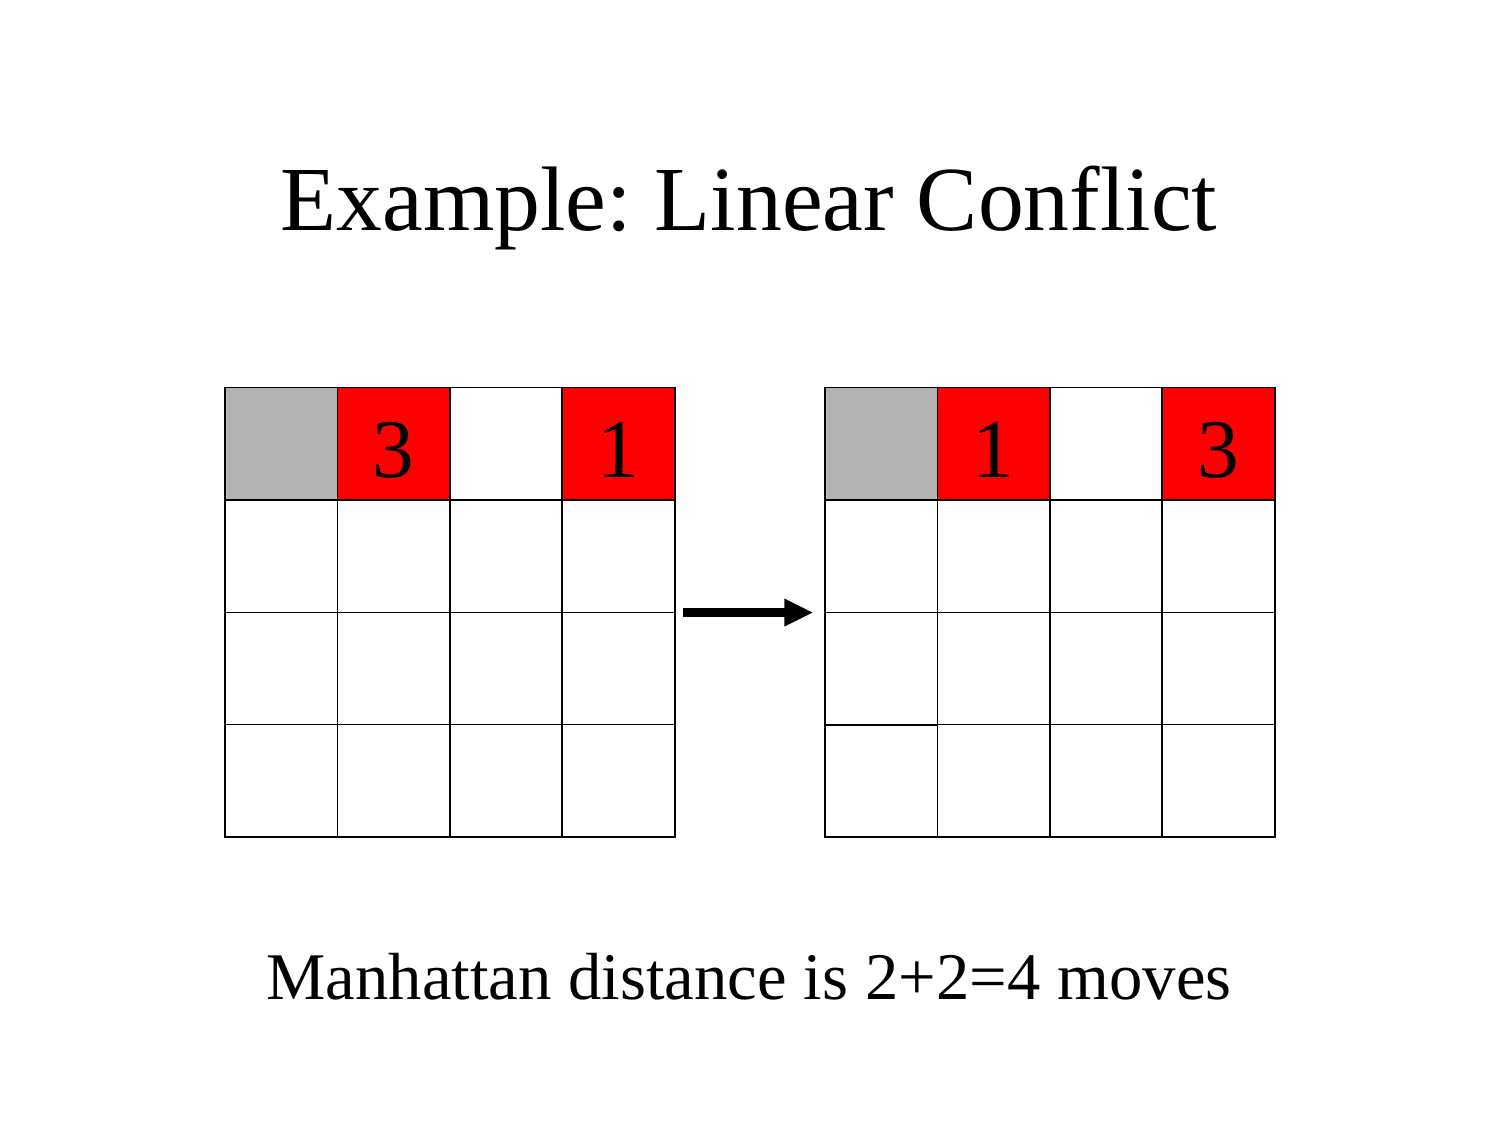

# Example: Linear Conflict
3
1
1
3
Manhattan distance is 2+2=4 moves